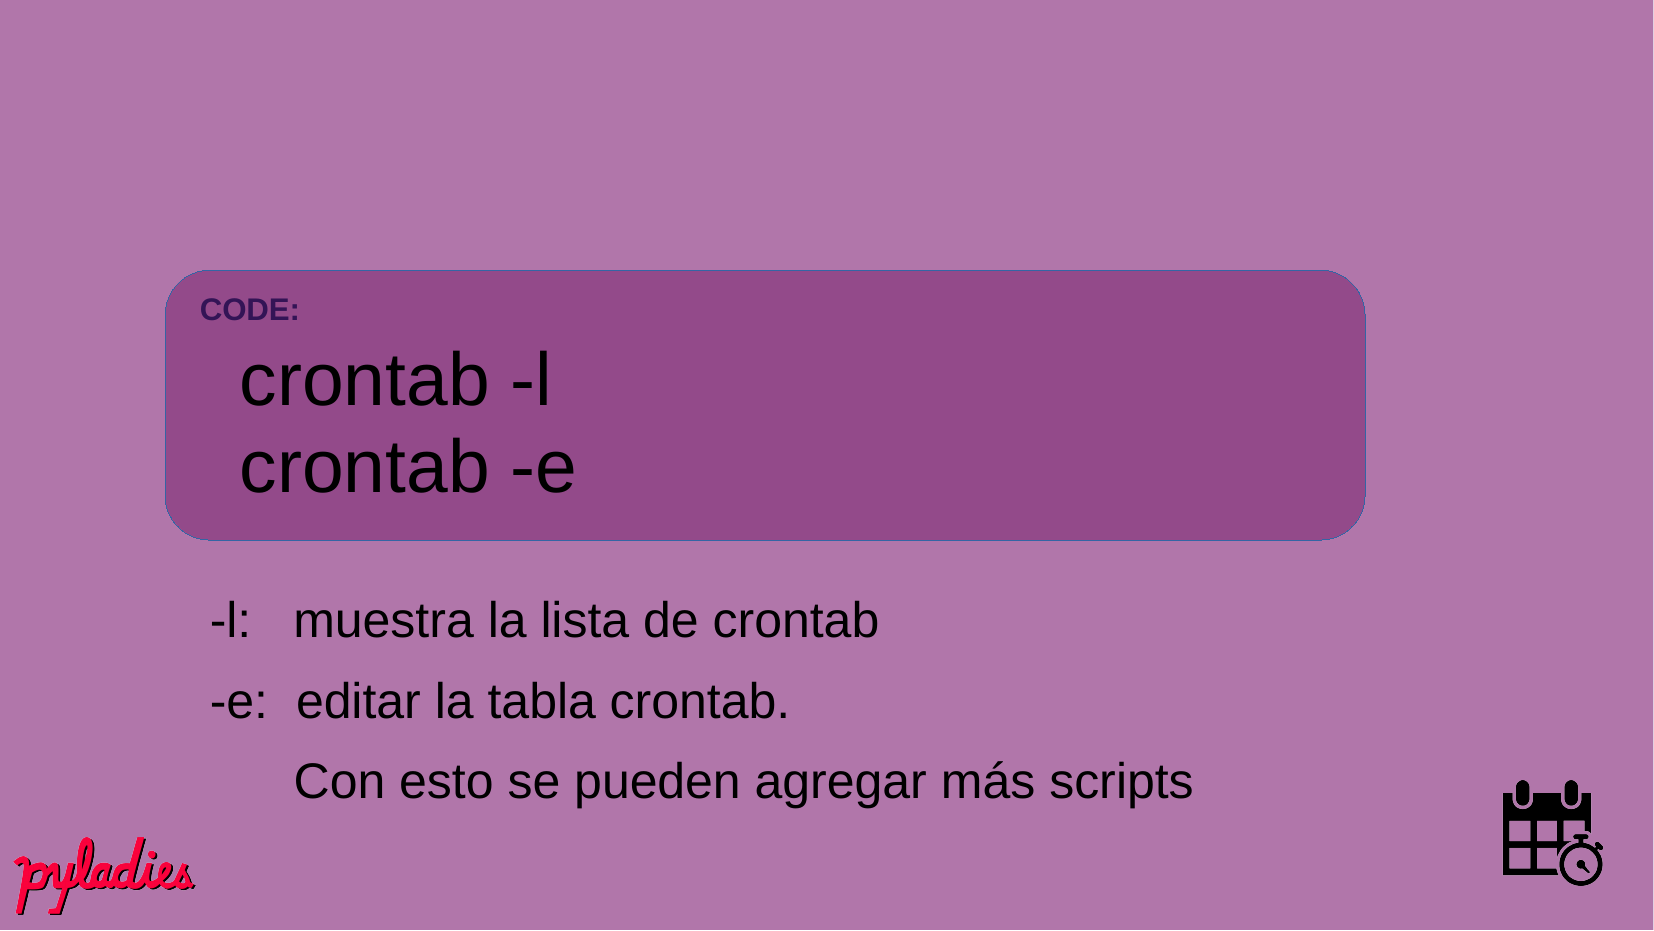

CODE:
crontab -l
crontab -e
-l: muestra la lista de crontab
-e: editar la tabla crontab.
 Con esto se pueden agregar más scripts